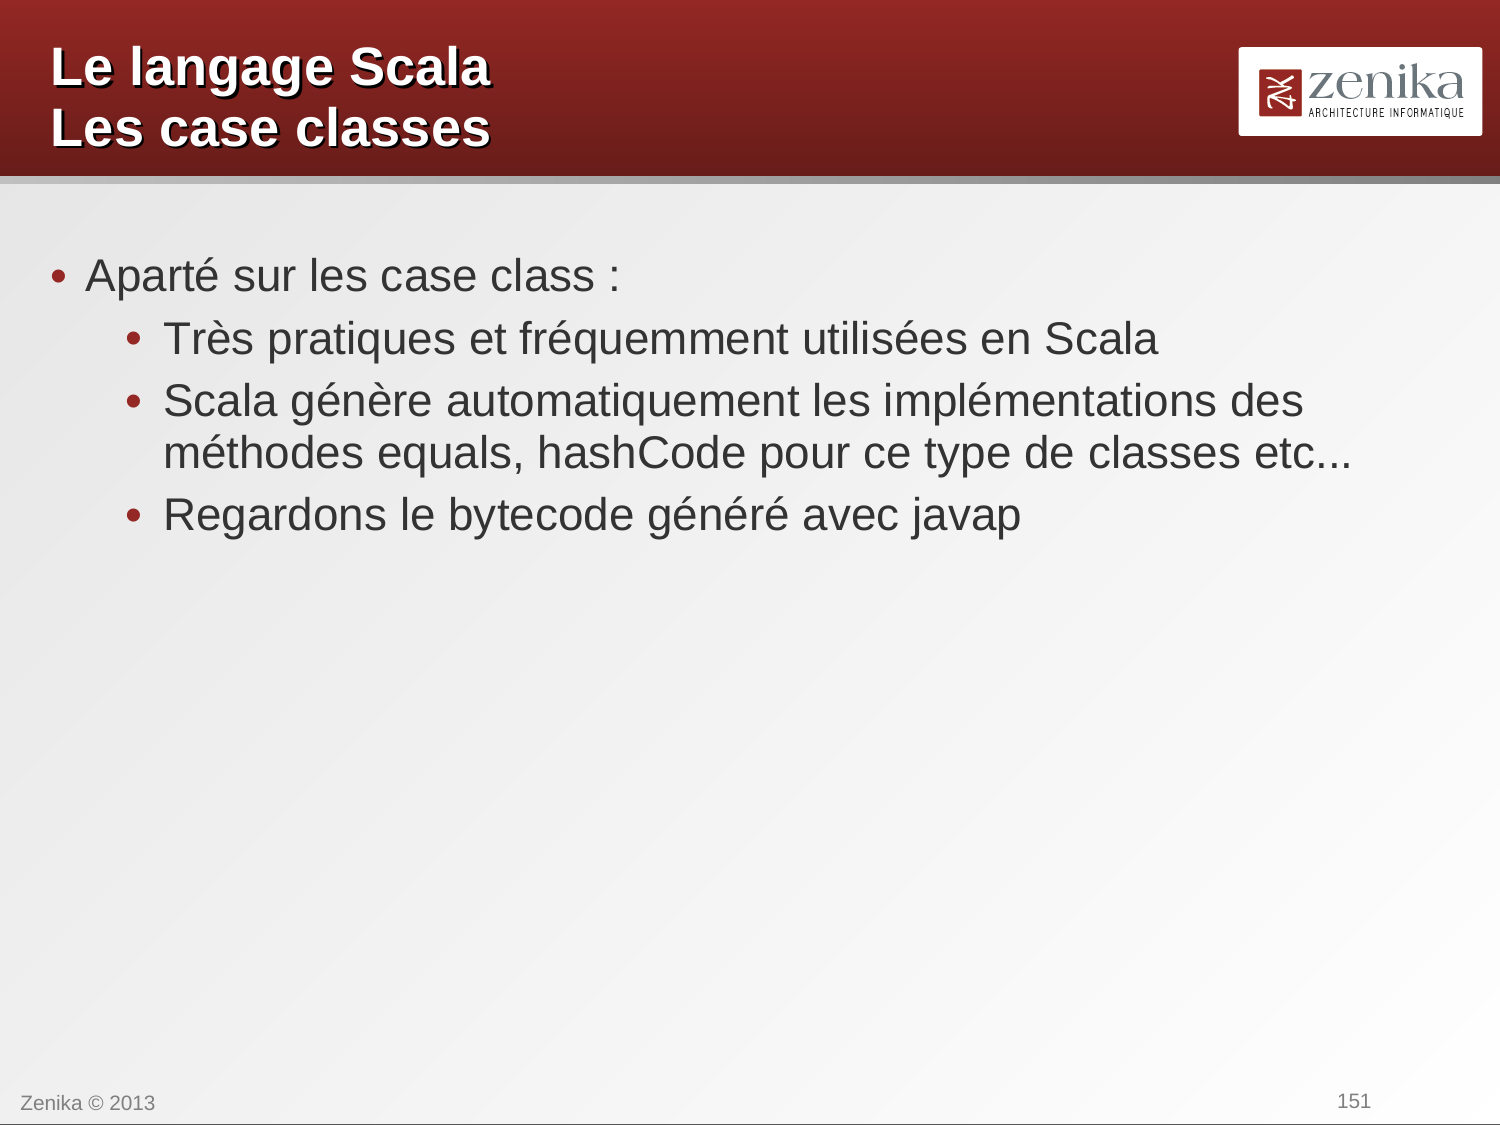

# Le langage Scala Les case classes
Aparté sur les case class :
Très pratiques et fréquemment utilisées en Scala
Scala génère automatiquement les implémentations des méthodes equals, hashCode pour ce type de classes etc...
Regardons le bytecode généré avec javap